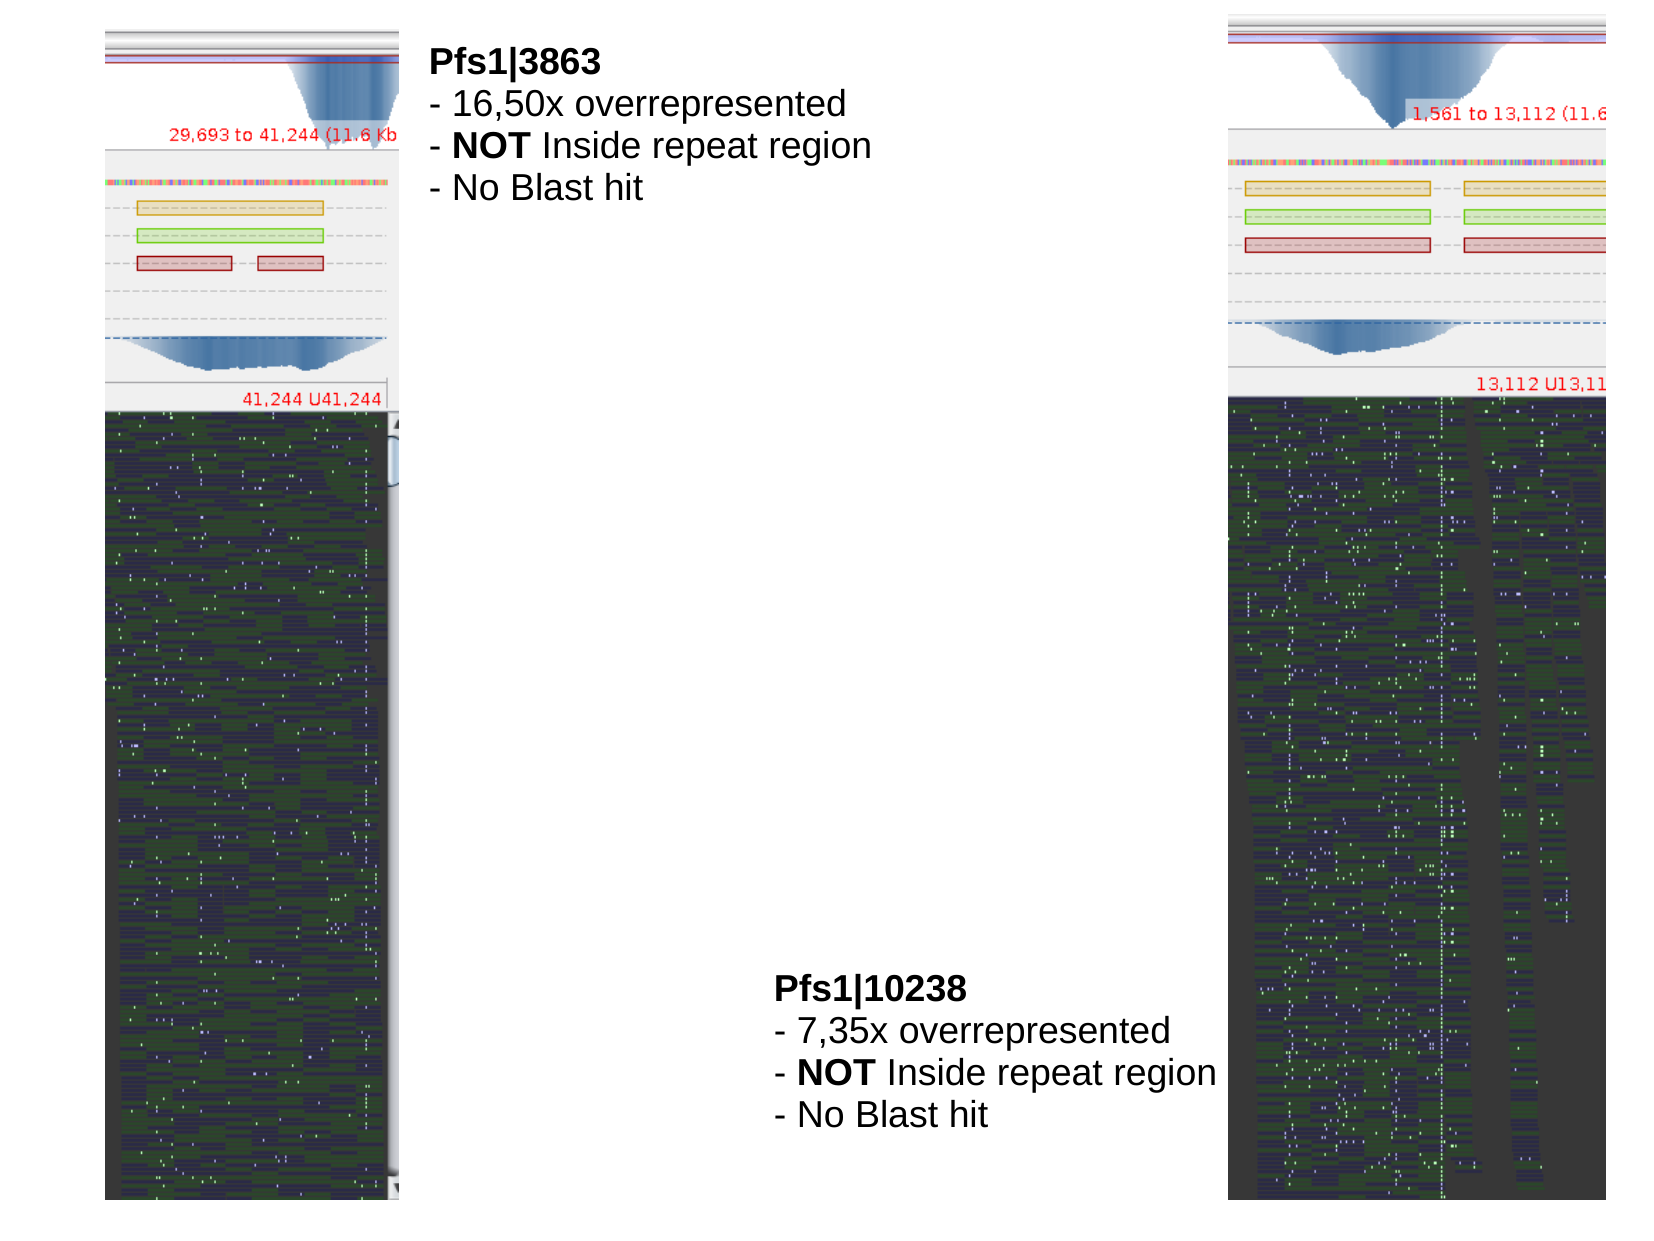

Pfs1|3863
- 16,50x overrepresented
- NOT Inside repeat region
- No Blast hit
Pfs1|10238
- 7,35x overrepresented
- NOT Inside repeat region
- No Blast hit